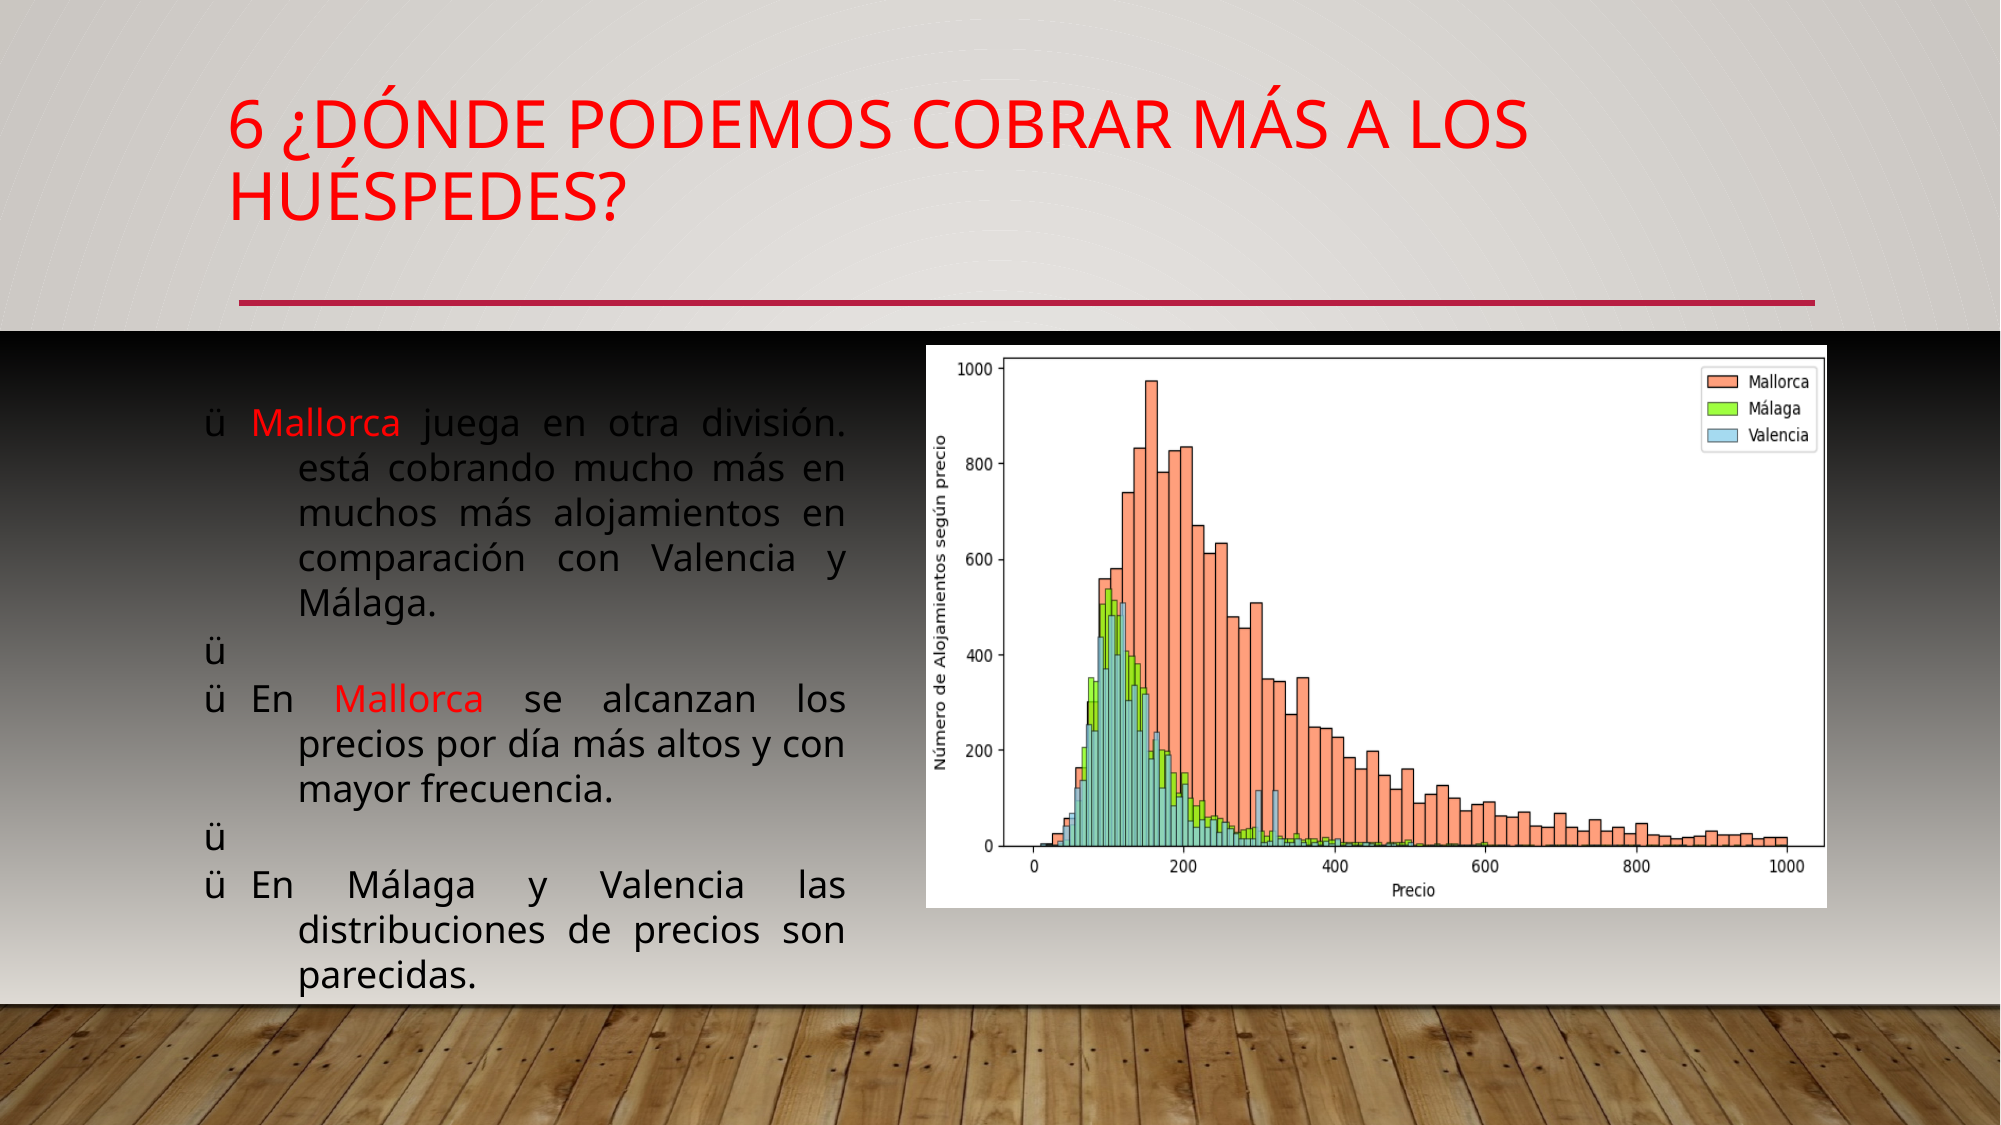

# 6 ¿Dónde podemos cobrar más a los huéspedes?
Mallorca juega en otra división. está cobrando mucho más en muchos más alojamientos en comparación con Valencia y Málaga.
En Mallorca se alcanzan los precios por día más altos y con mayor frecuencia.
En Málaga y Valencia las distribuciones de precios son parecidas.